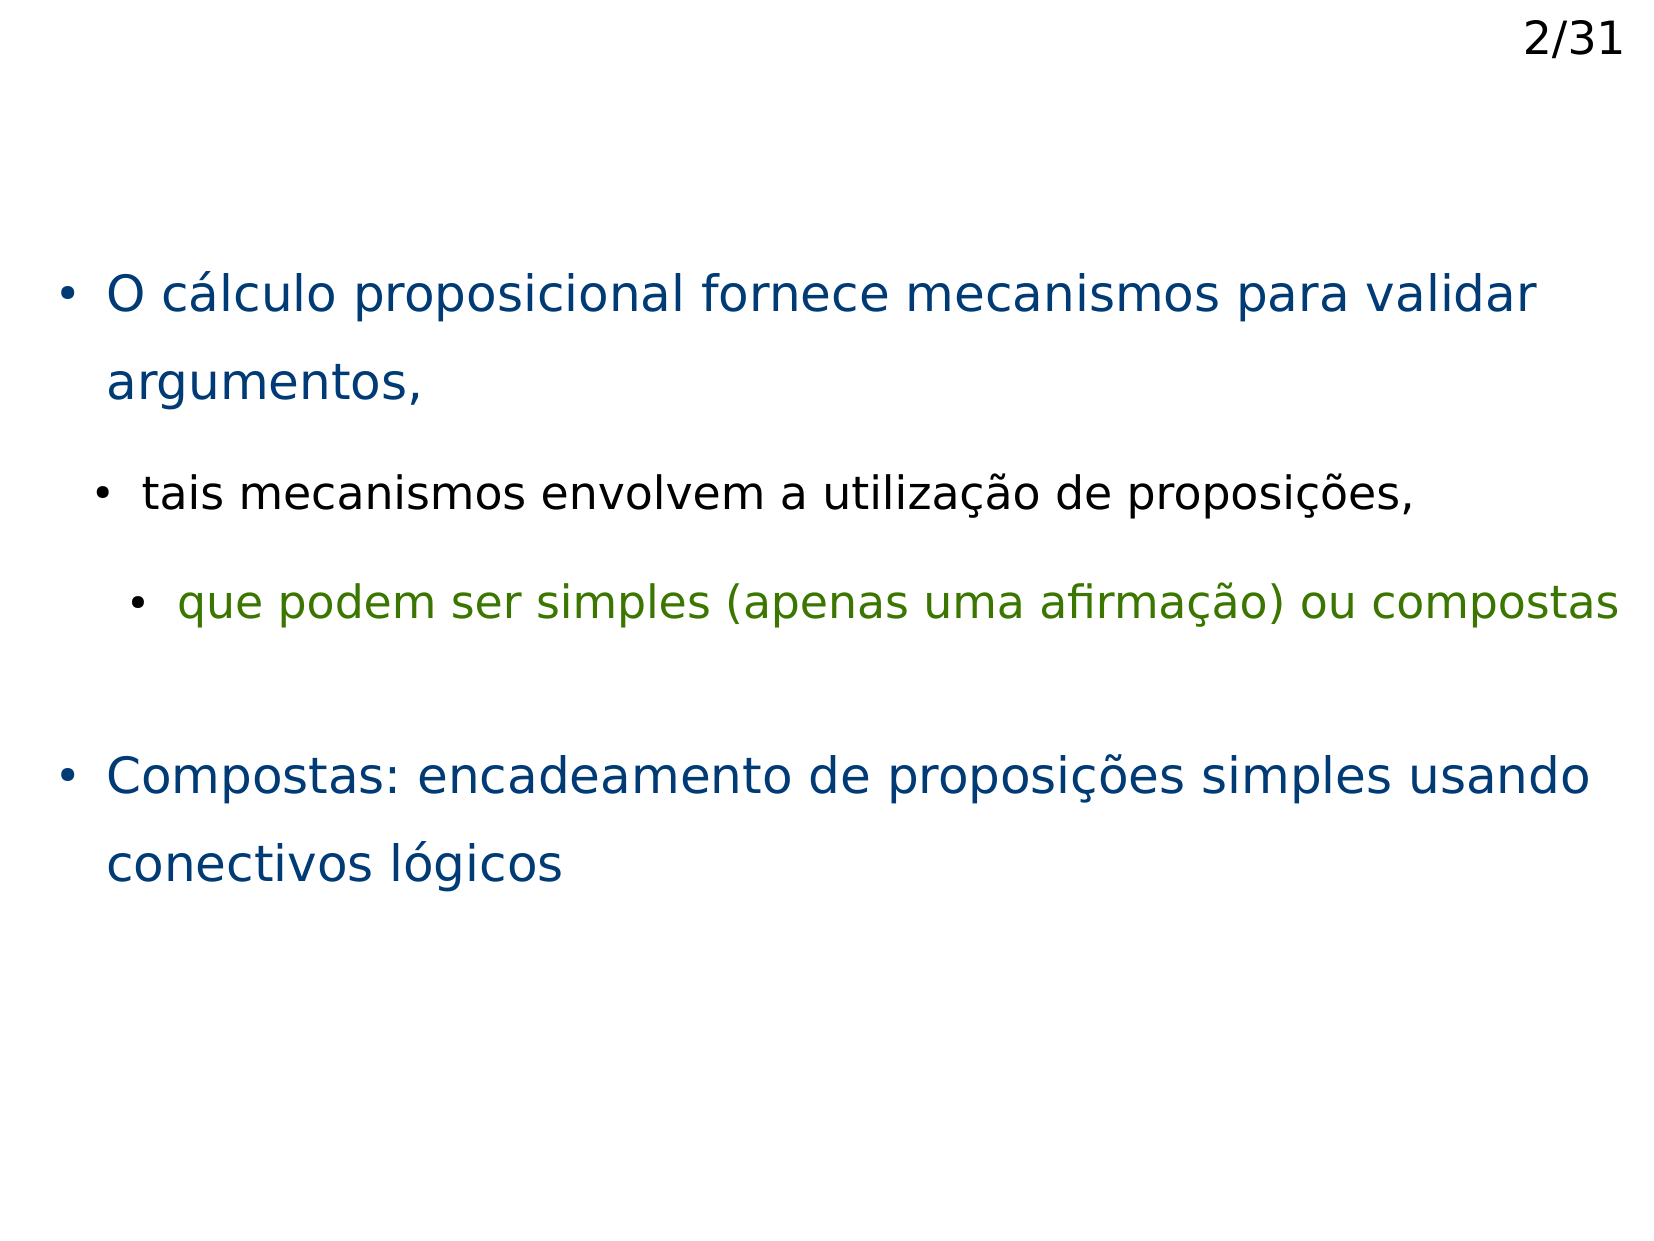

2
#
O cálculo proposicional fornece mecanismos para validar argumentos,
tais mecanismos envolvem a utilização de proposições,
que podem ser simples (apenas uma afirmação) ou compostas
Compostas: encadeamento de proposições simples usando conectivos lógicos